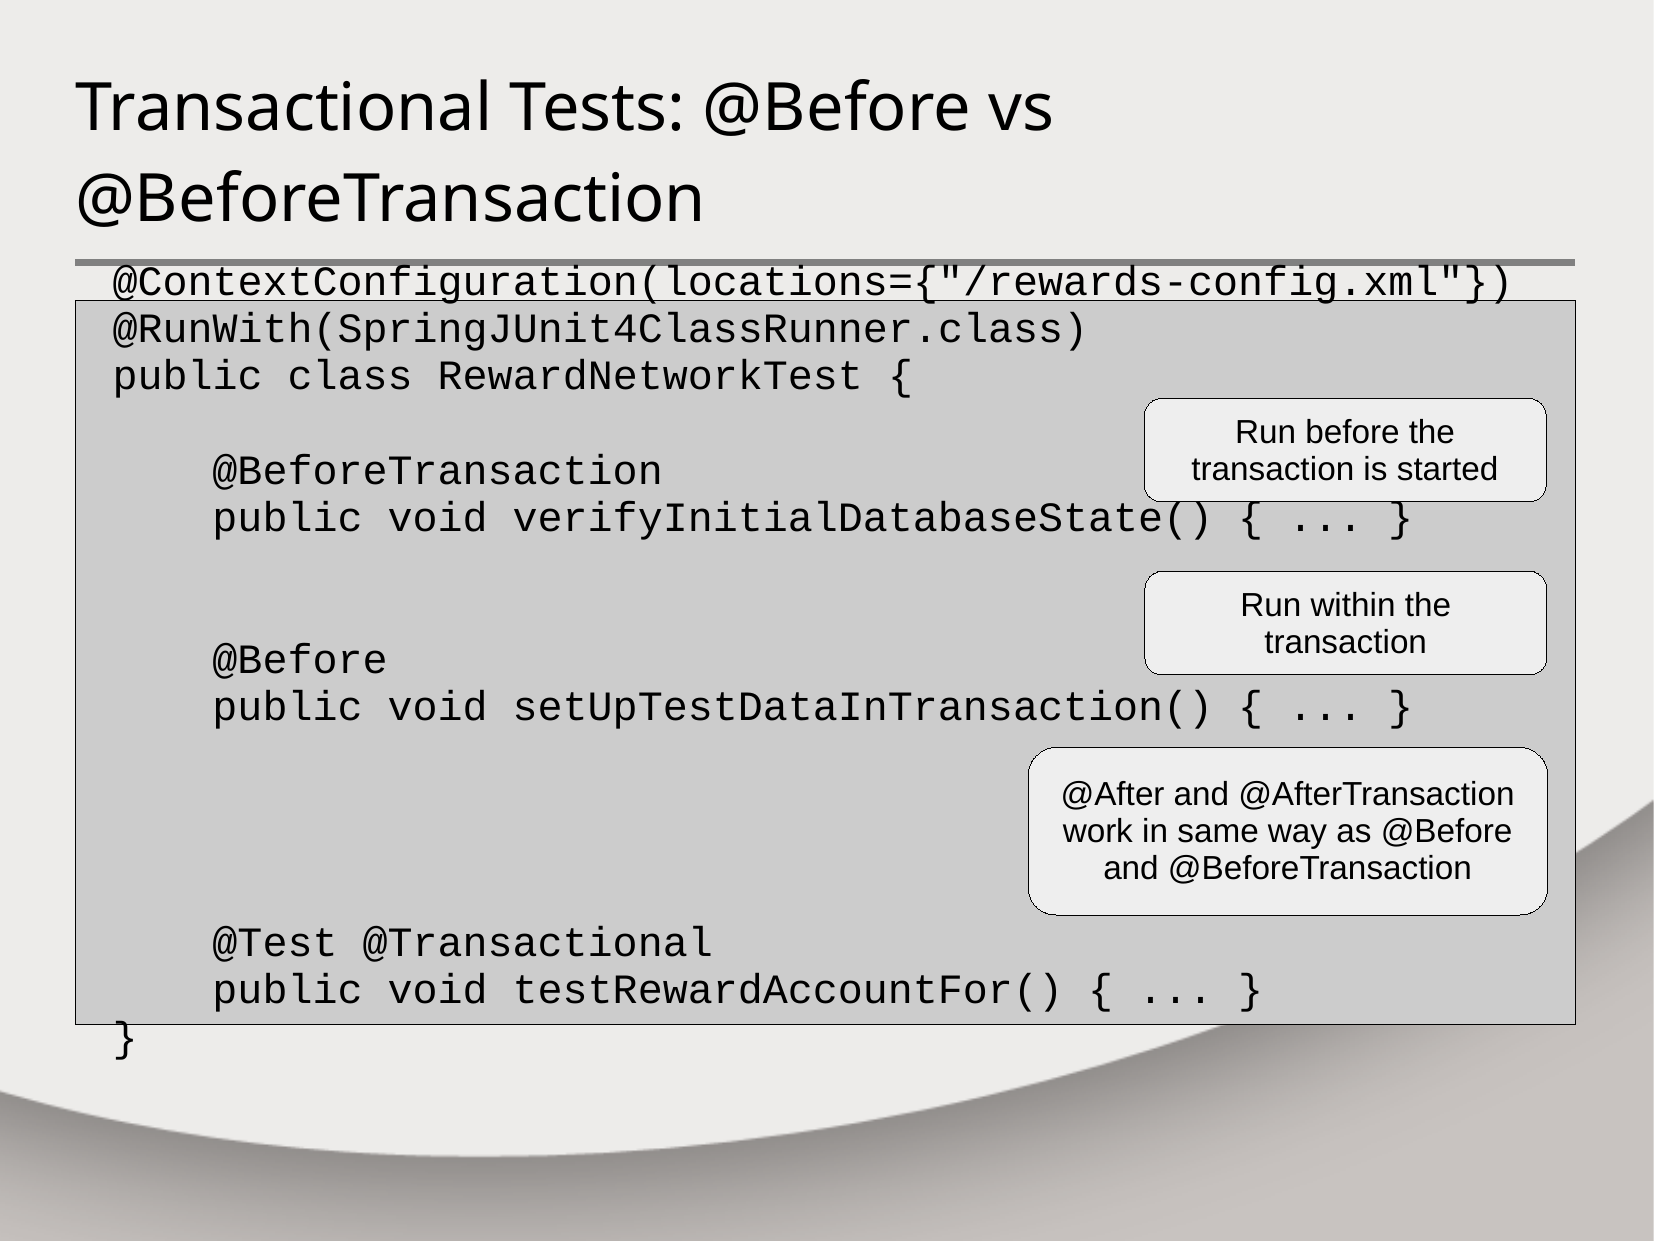

# Transactional Tests: @Before vs @BeforeTransaction
@ContextConfiguration(locations={"/rewards-config.xml"})
@RunWith(SpringJUnit4ClassRunner.class)
public class RewardNetworkTest {
 @BeforeTransaction
 public void verifyInitialDatabaseState() { ... }
 @Before
 public void setUpTestDataInTransaction() { ... }
 @Test @Transactional
 public void testRewardAccountFor() { ... }
}
Run before the transaction is started
Run within the transaction
@After and @AfterTransaction work in same way as @Before and @BeforeTransaction